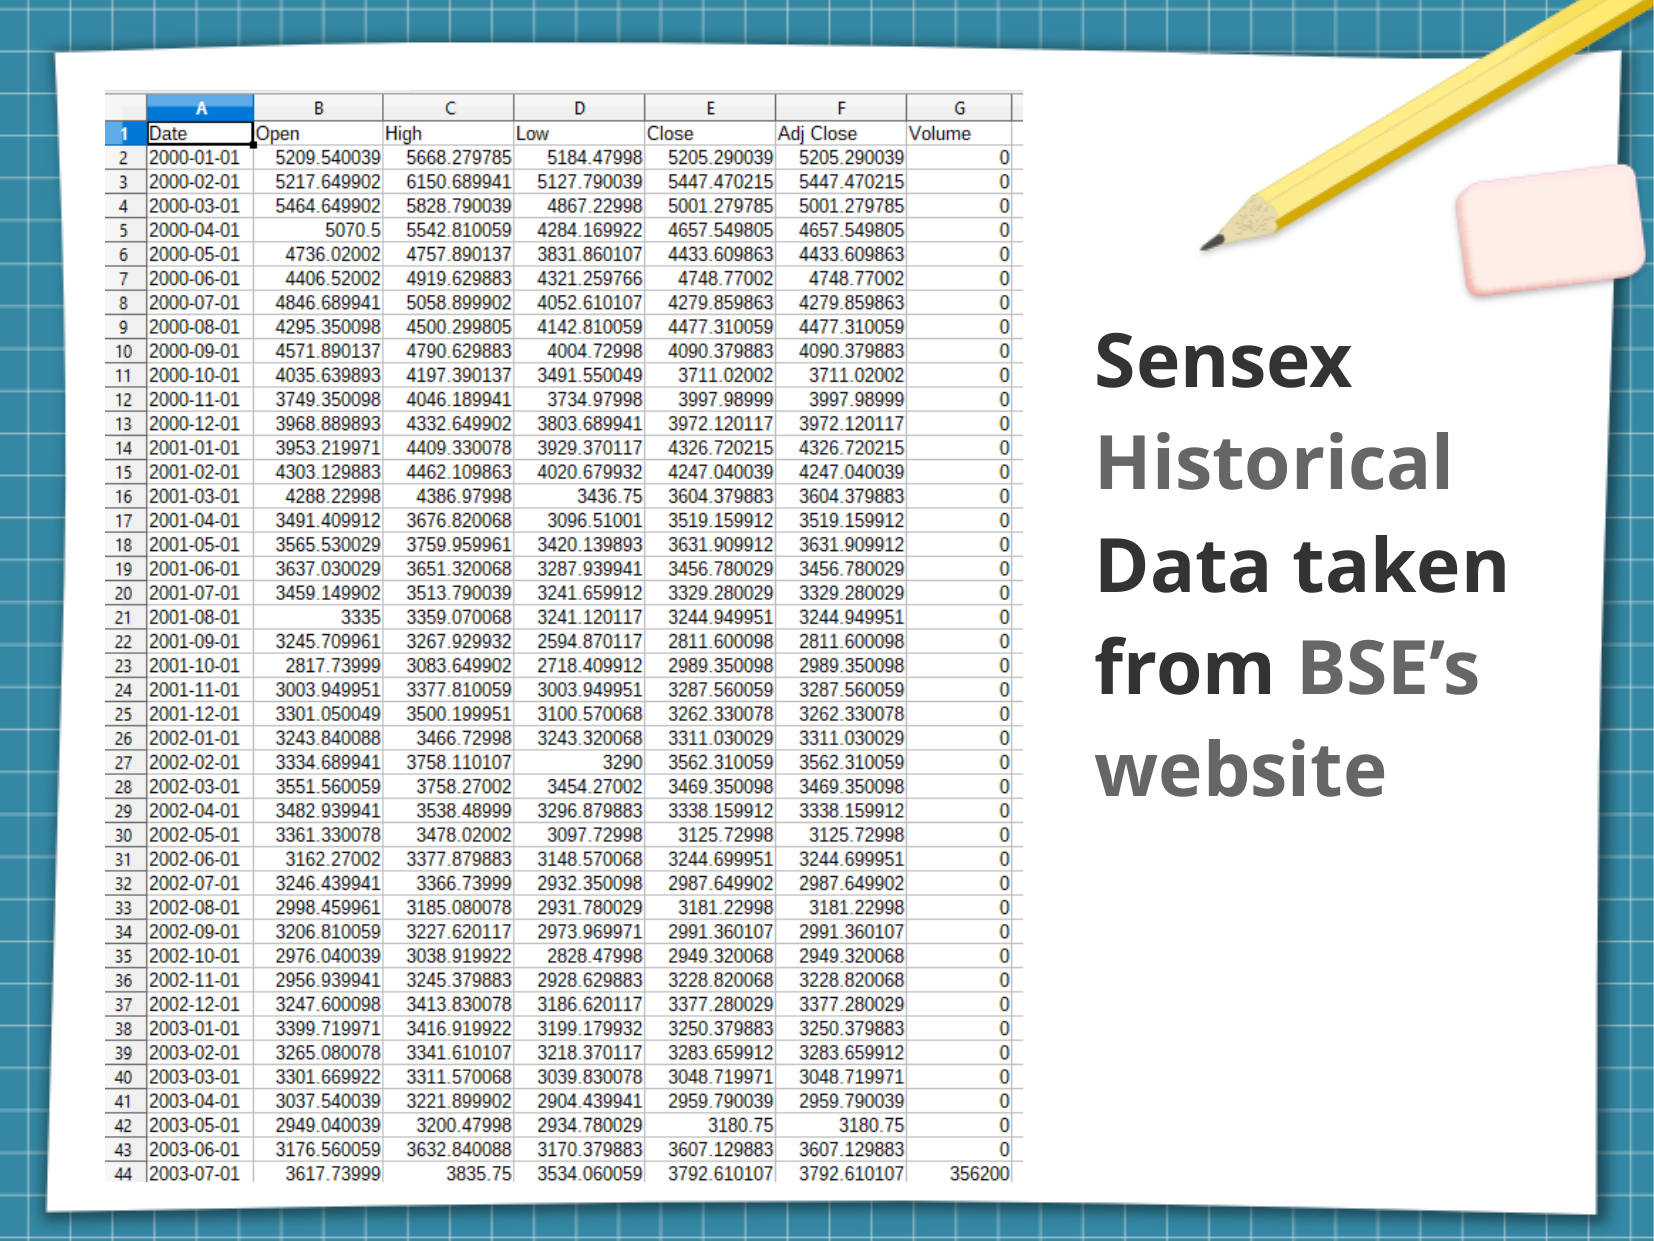

Sensex Historical Data taken from BSE’s website